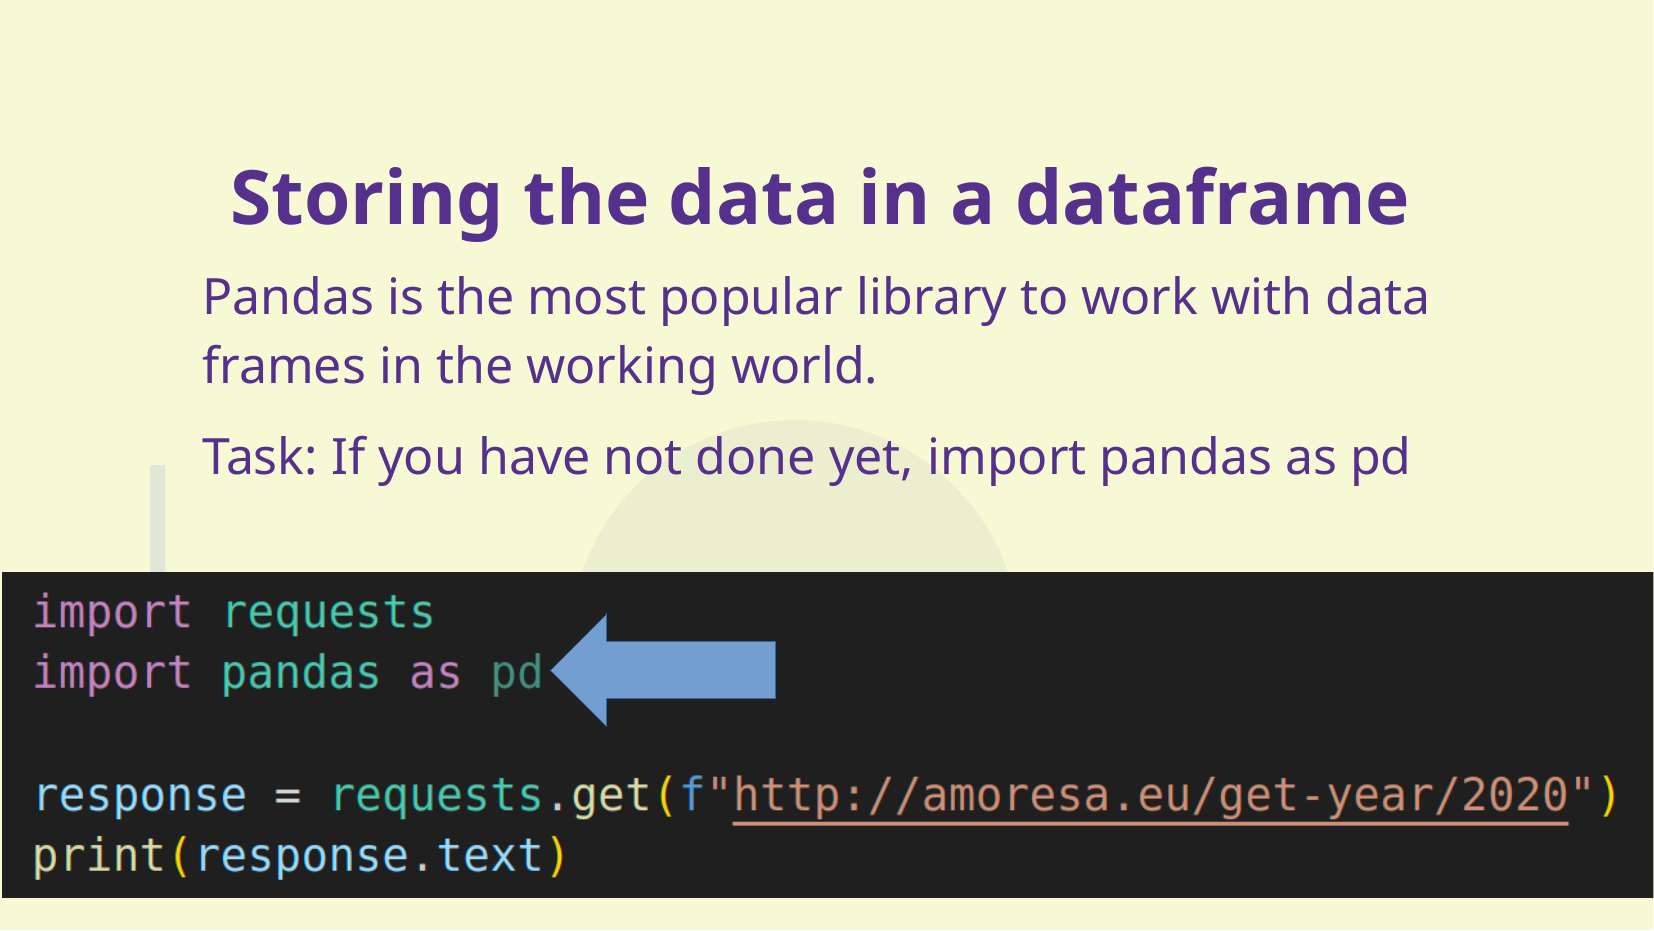

# Storing the data in a dataframe
Pandas is the most popular library to work with data frames in the working world.
Task: If you have not done yet, import pandas as pd